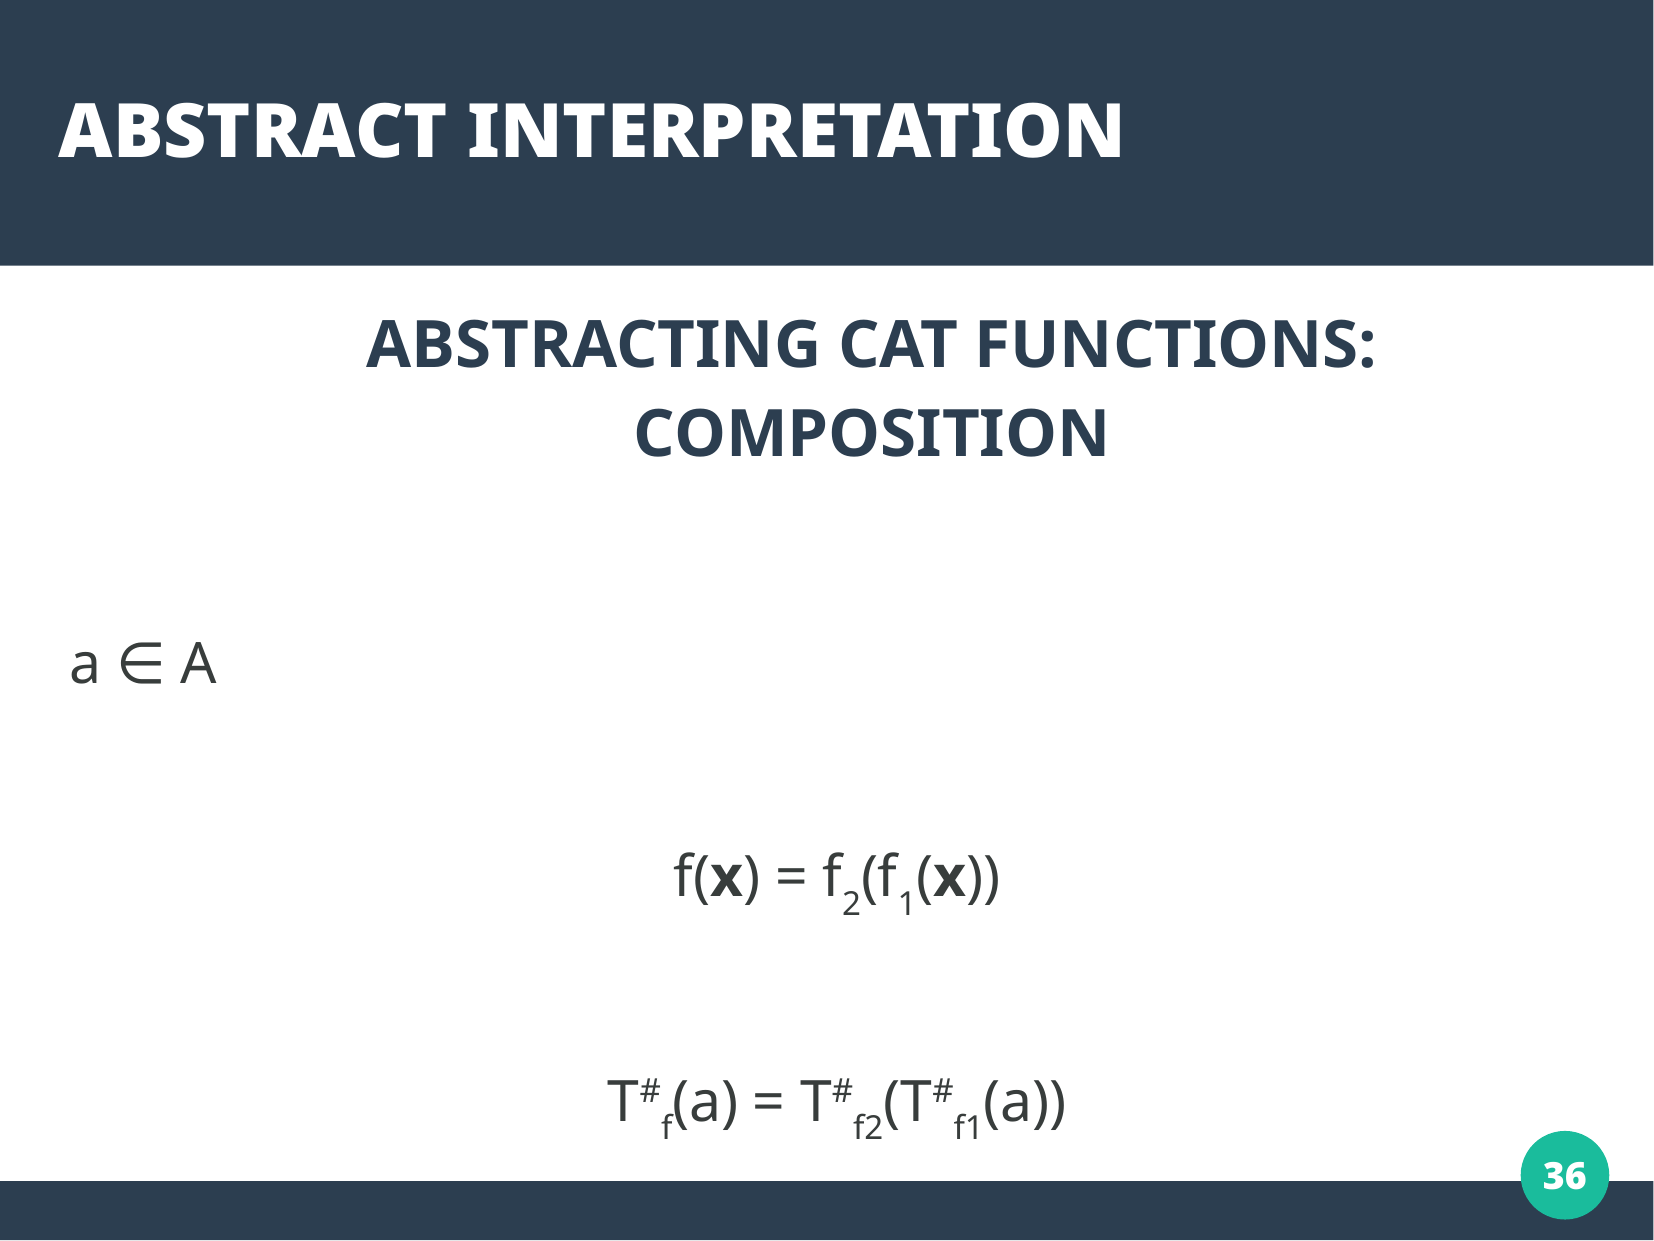

# ABSTRACT INTERPRETATION
ABSTRACTING CAT FUNCTIONS: COMPOSITION
a ∈ A
f(x) = f2(f1(x))
T#f(a) = T#f2(T#f1(a))
36